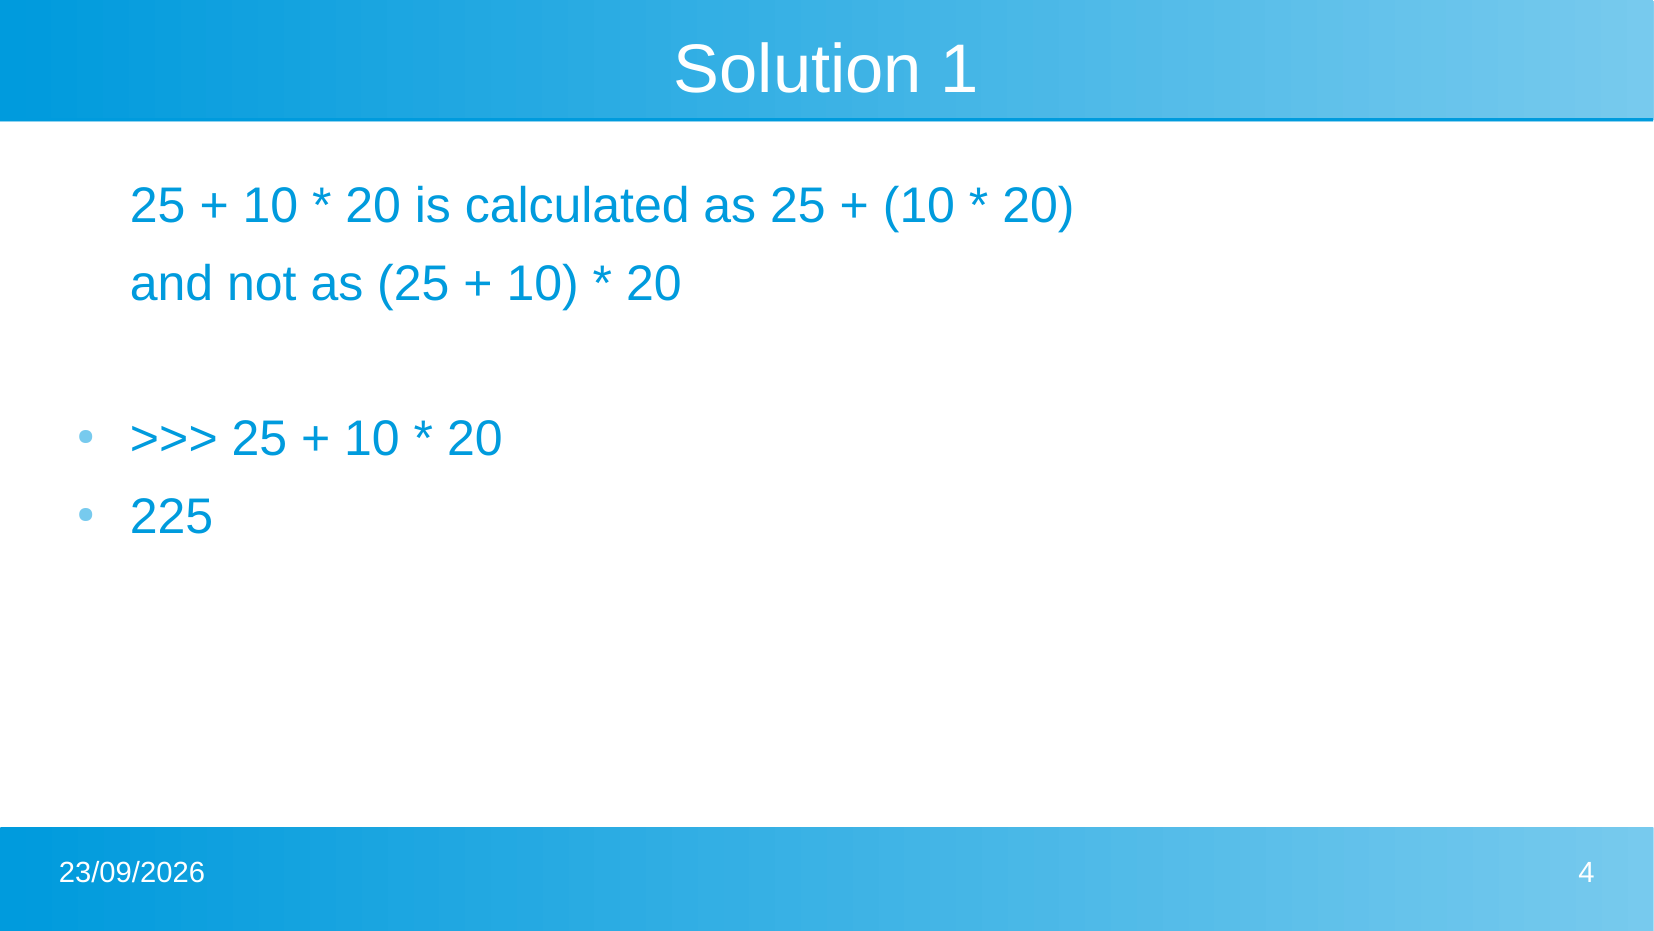

# Solution 1
25 + 10 * 20 is calculated as 25 + (10 * 20)
and not as (25 + 10) * 20
>>> 25 + 10 * 20
225
4